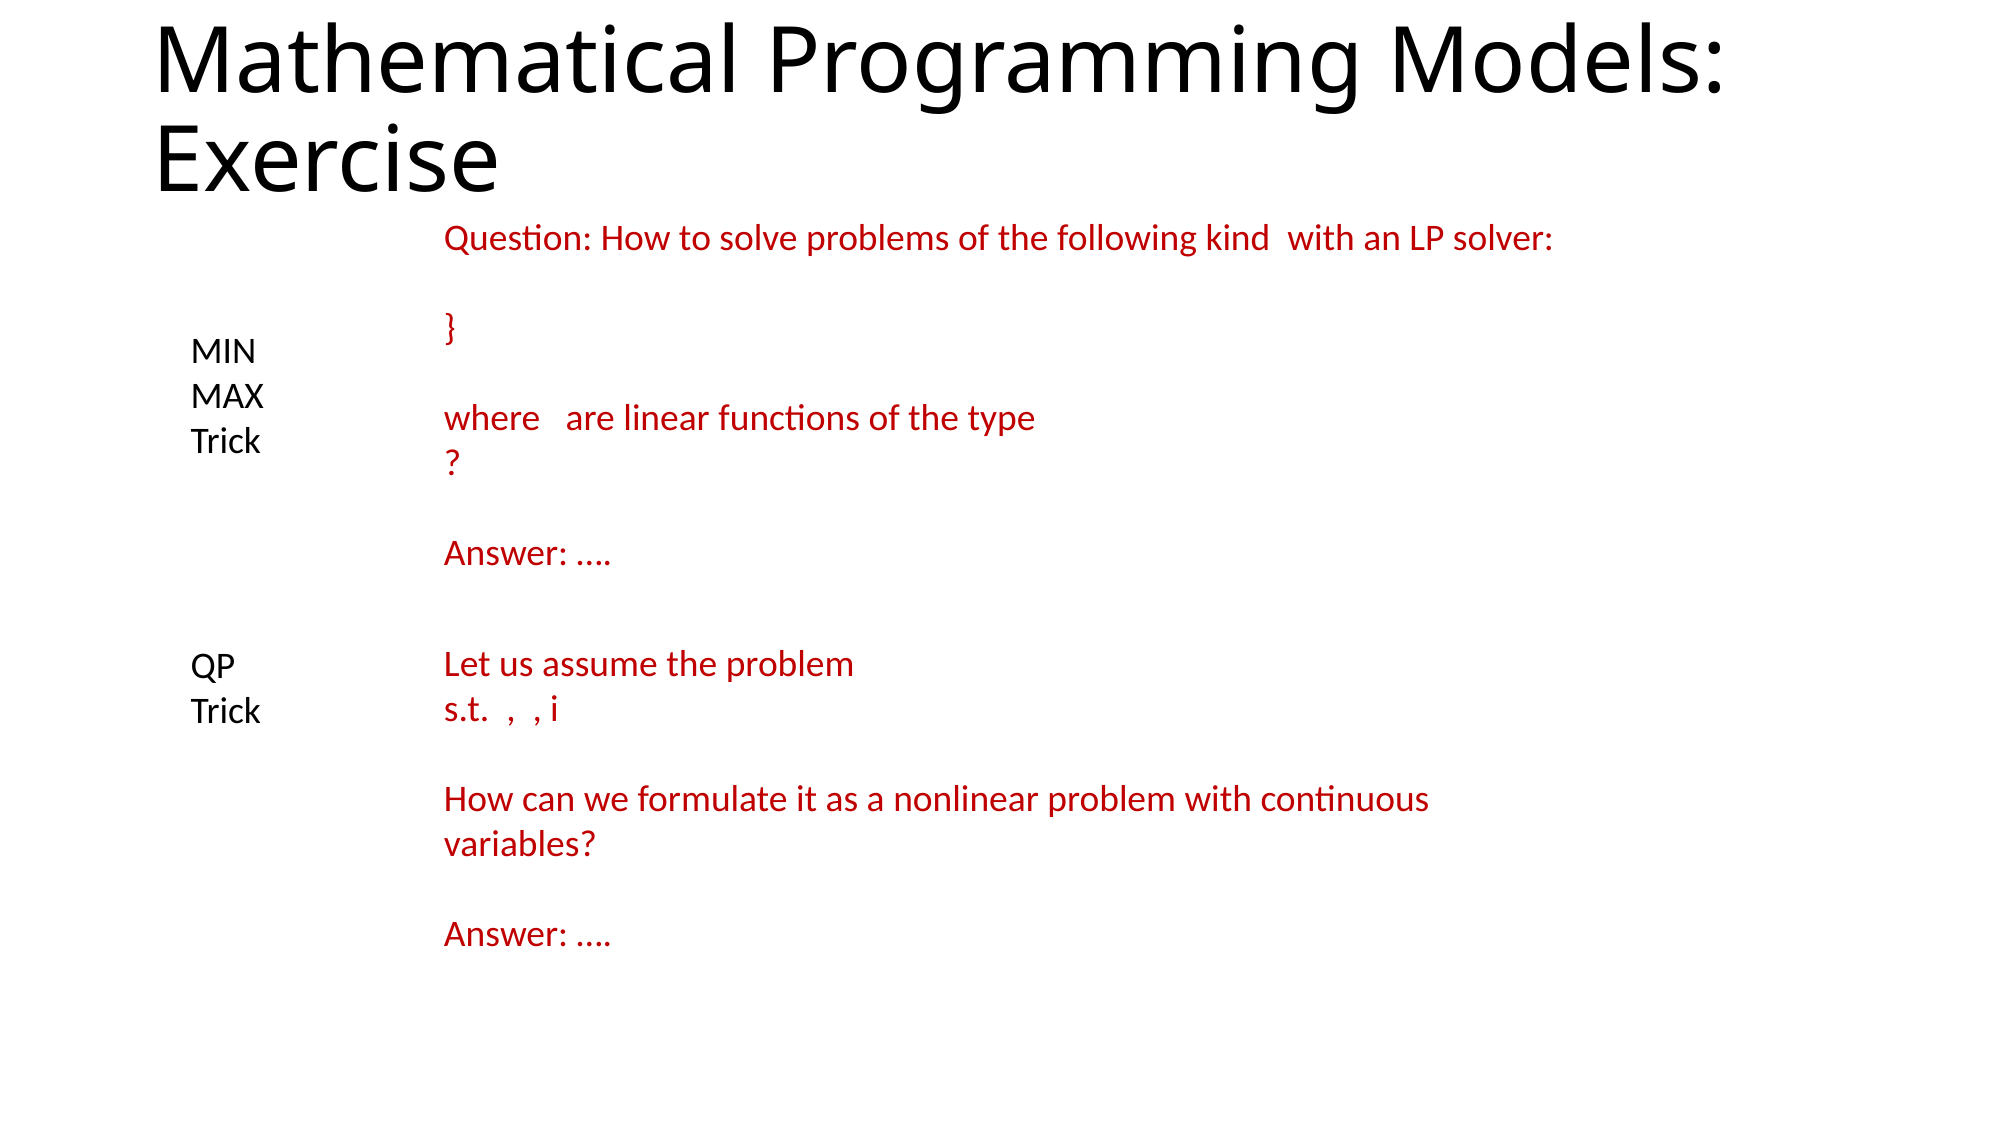

# Mathematical Programming Models: Exercise
Question: How to solve problems of the following kind with an LP solver:
}
where are linear functions of the type
?
Answer: ….
MIN
MAX
Trick
QP
Trick
Let us assume the problem
s.t. , , i
How can we formulate it as a nonlinear problem with continuous variables?
Answer: ….